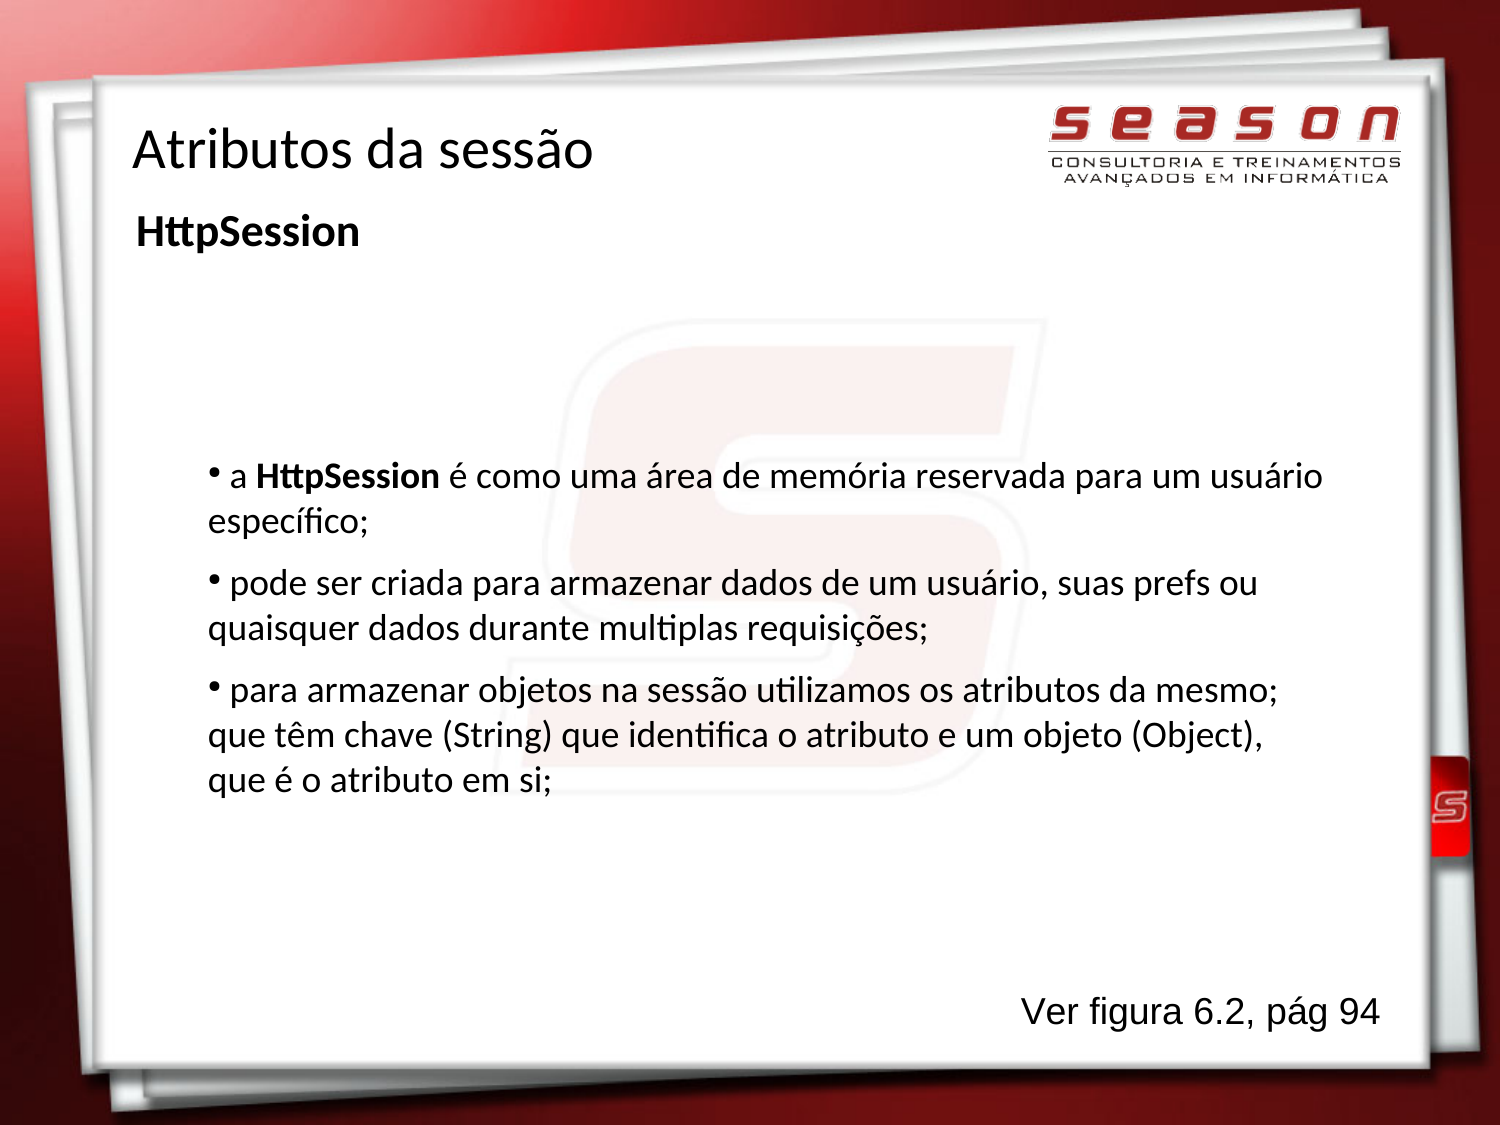

# Atributos da sessão
HttpSession
 a HttpSession é como uma área de memória reservada para um usuário específico;
 pode ser criada para armazenar dados de um usuário, suas prefs ou quaisquer dados durante multiplas requisições;
 para armazenar objetos na sessão utilizamos os atributos da mesmo; que têm chave (String) que identifica o atributo e um objeto (Object), que é o atributo em si;
Ver figura 6.2, pág 94